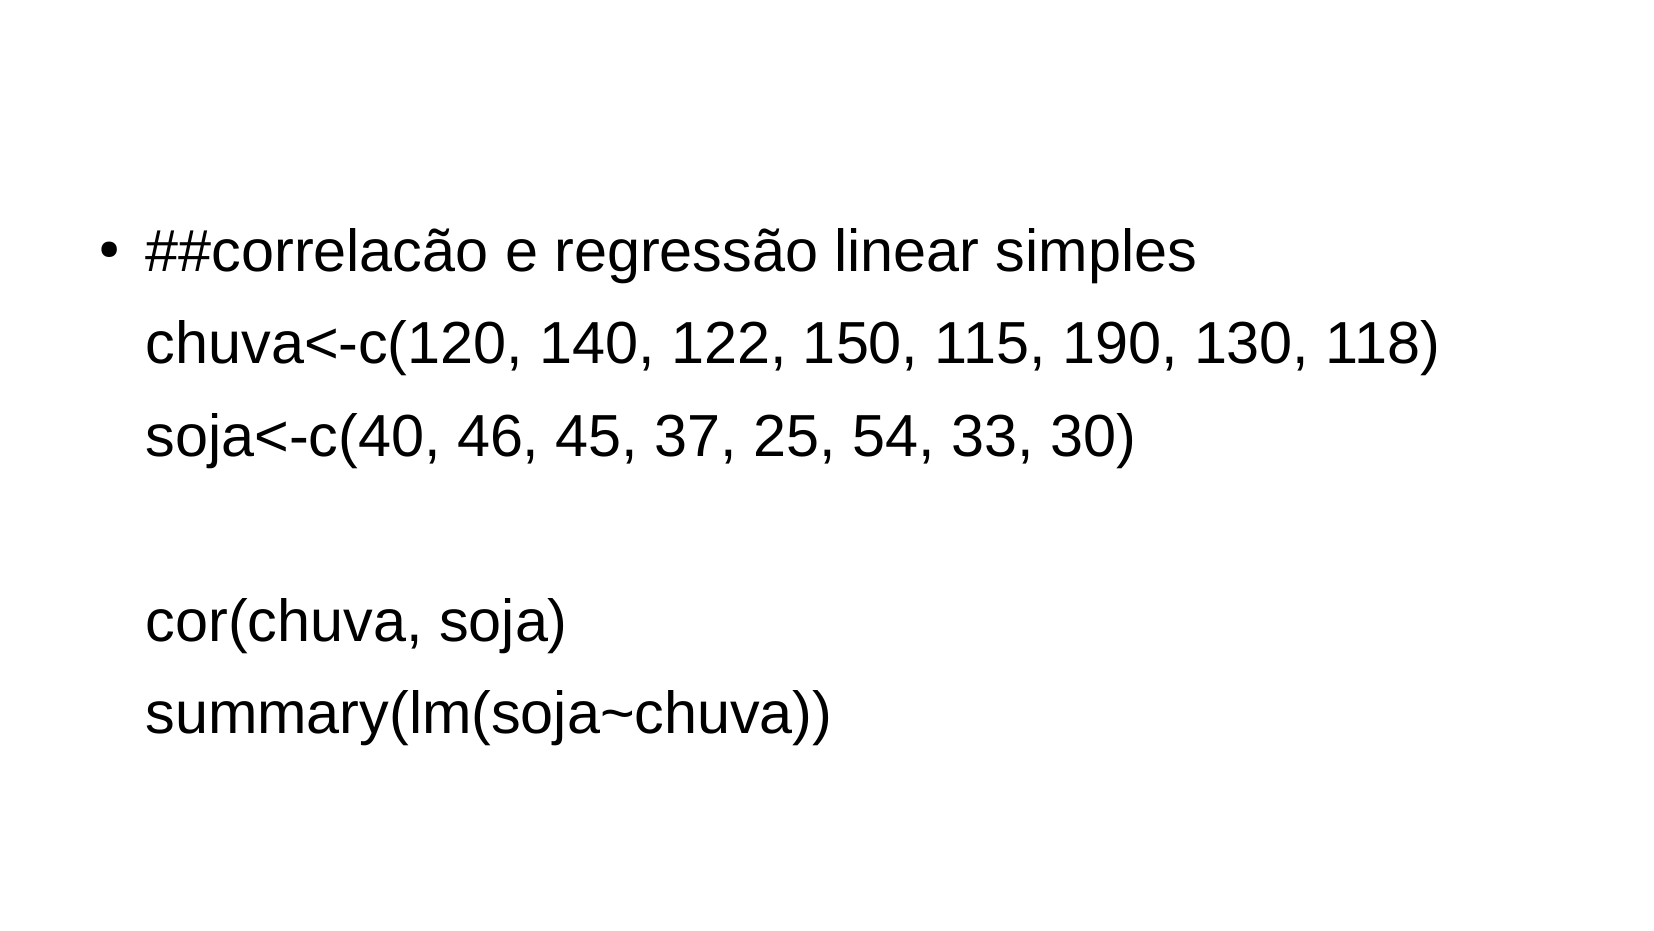

#
##correlacão e regressão linear simples
chuva<-c(120, 140, 122, 150, 115, 190, 130, 118)
soja<-c(40, 46, 45, 37, 25, 54, 33, 30)
cor(chuva, soja)
summary(lm(soja~chuva))